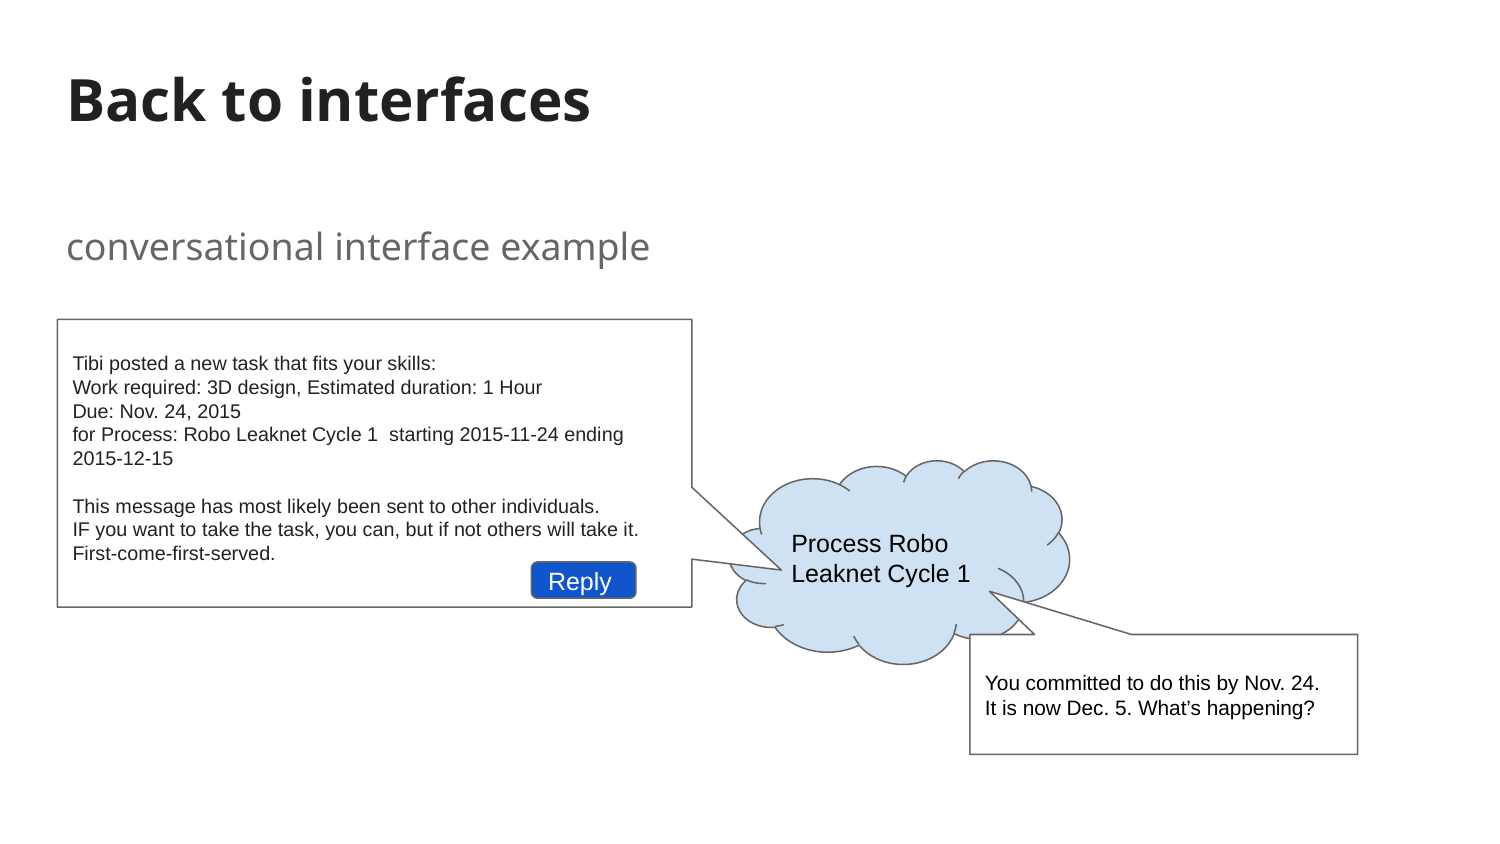

Back to interfaces
# conversational interface example
Tibi posted a new task that fits your skills:
Work required: 3D design, Estimated duration: 1 Hour
Due: Nov. 24, 2015
for Process: Robo Leaknet Cycle 1 starting 2015-11-24 ending 2015-12-15
This message has most likely been sent to other individuals.
IF you want to take the task, you can, but if not others will take it.
First-come-first-served.
Process Robo Leaknet Cycle 1
Reply
You committed to do this by Nov. 24.
It is now Dec. 5. What’s happening?